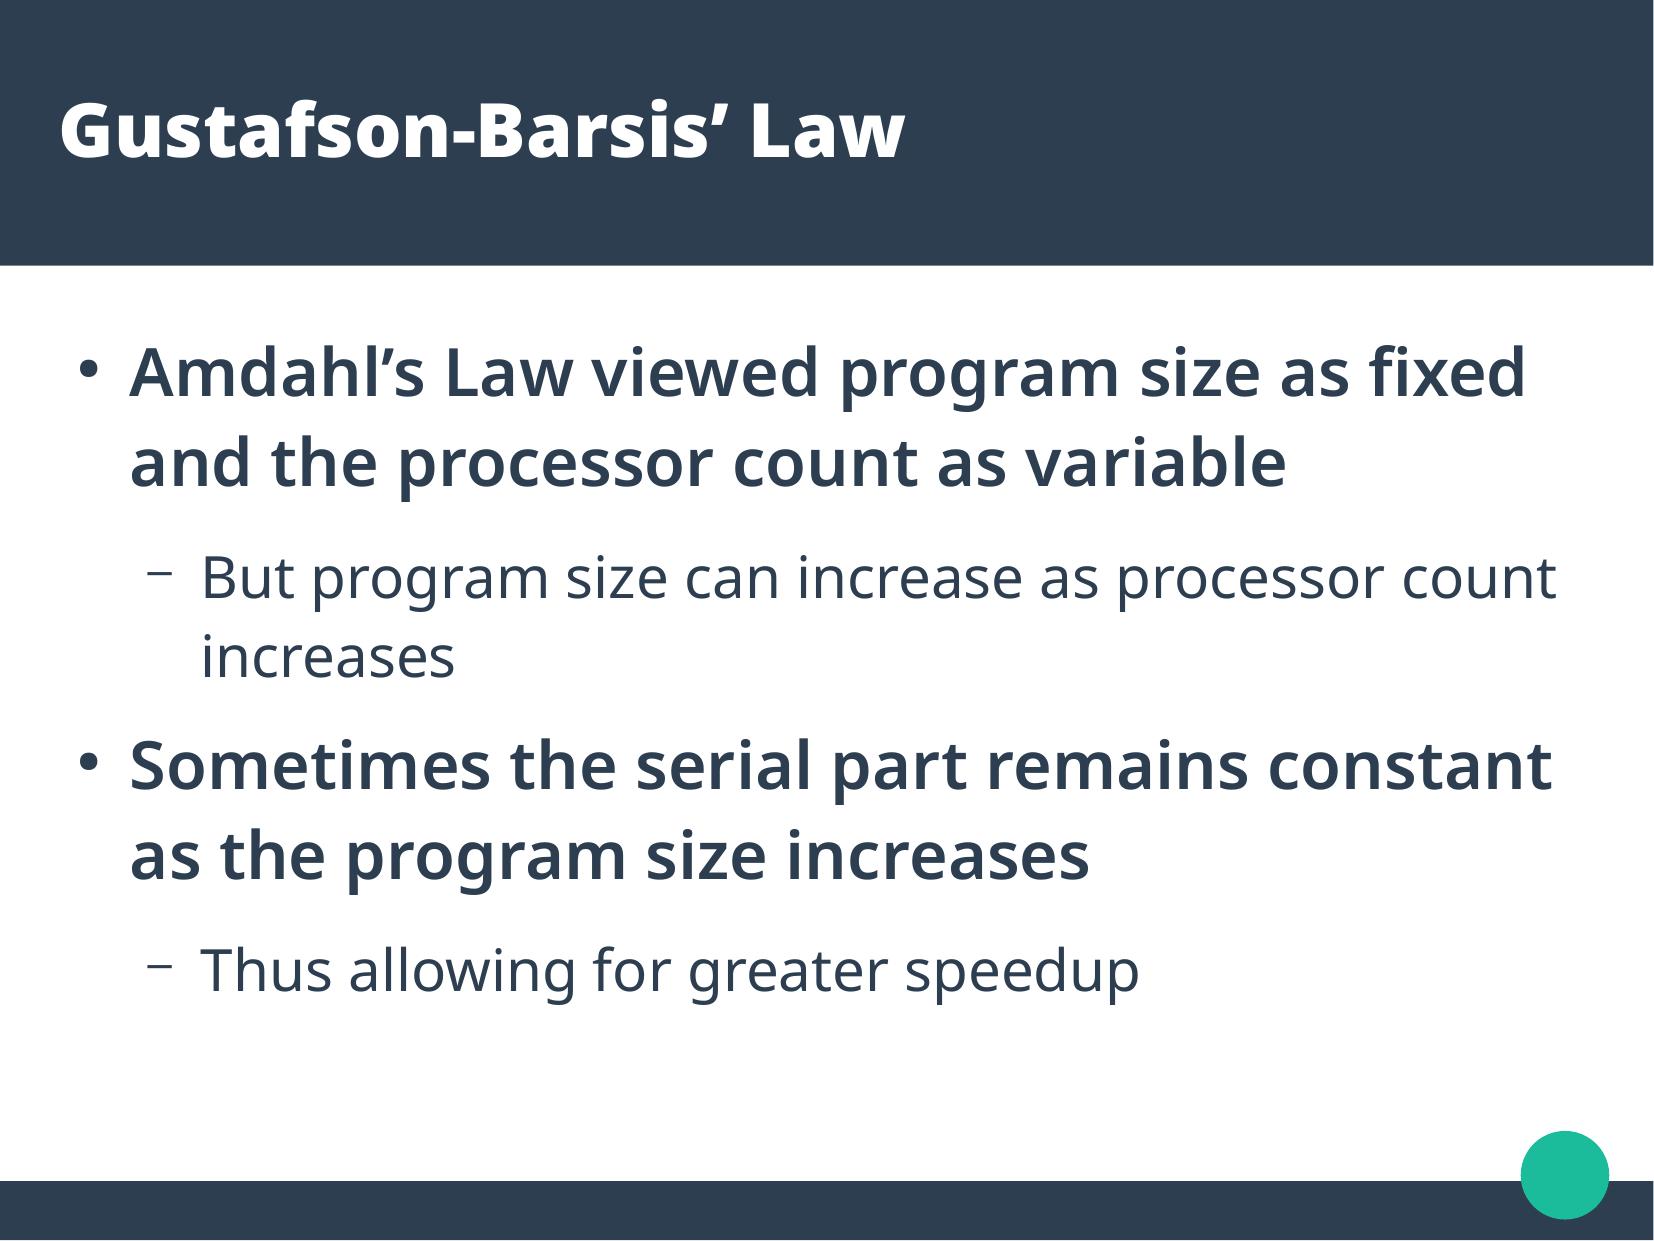

# Gustafson-Barsis’ Law
Amdahl’s Law viewed program size as fixed and the processor count as variable
But program size can increase as processor count increases
Sometimes the serial part remains constant as the program size increases
Thus allowing for greater speedup